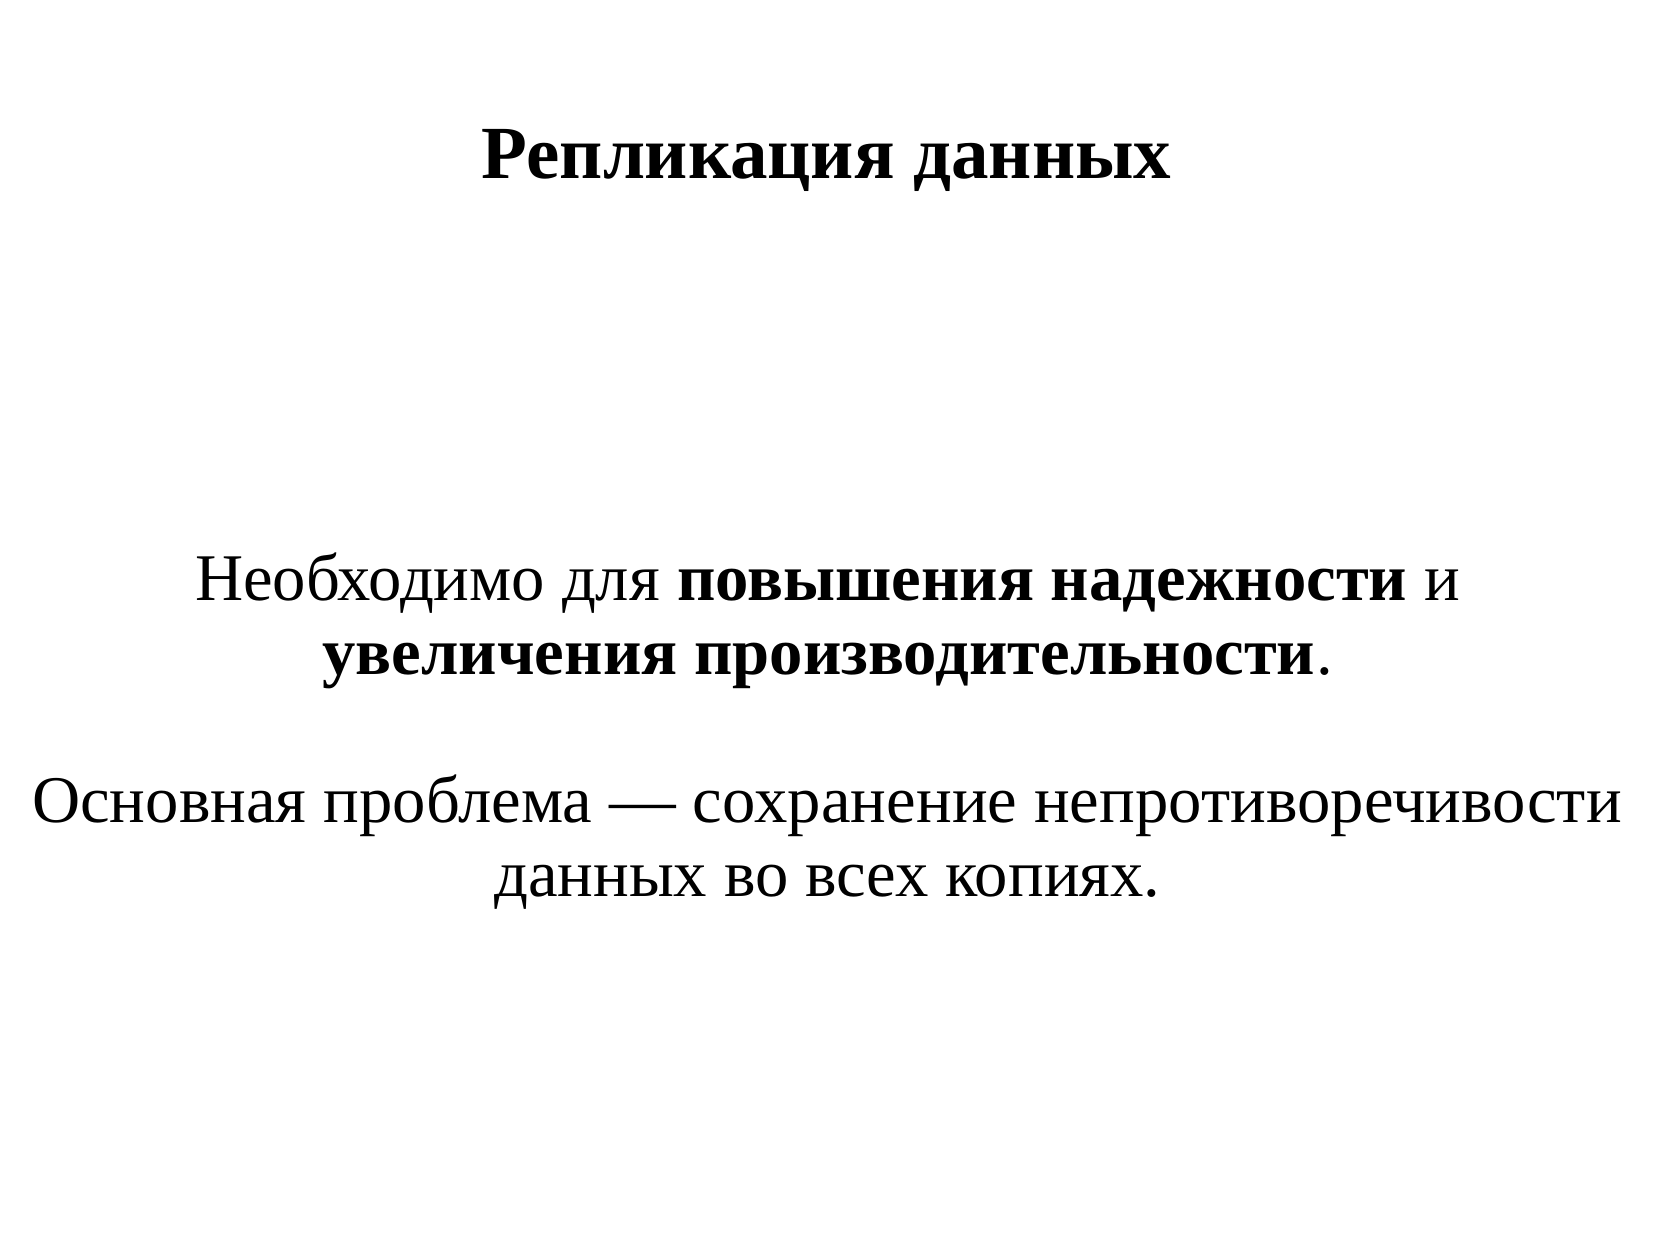

# Репликация данных
Необходимо для повышения надежности и увеличения производительности.
Основная проблема — сохранение непротиворечивости данных во всех копиях.